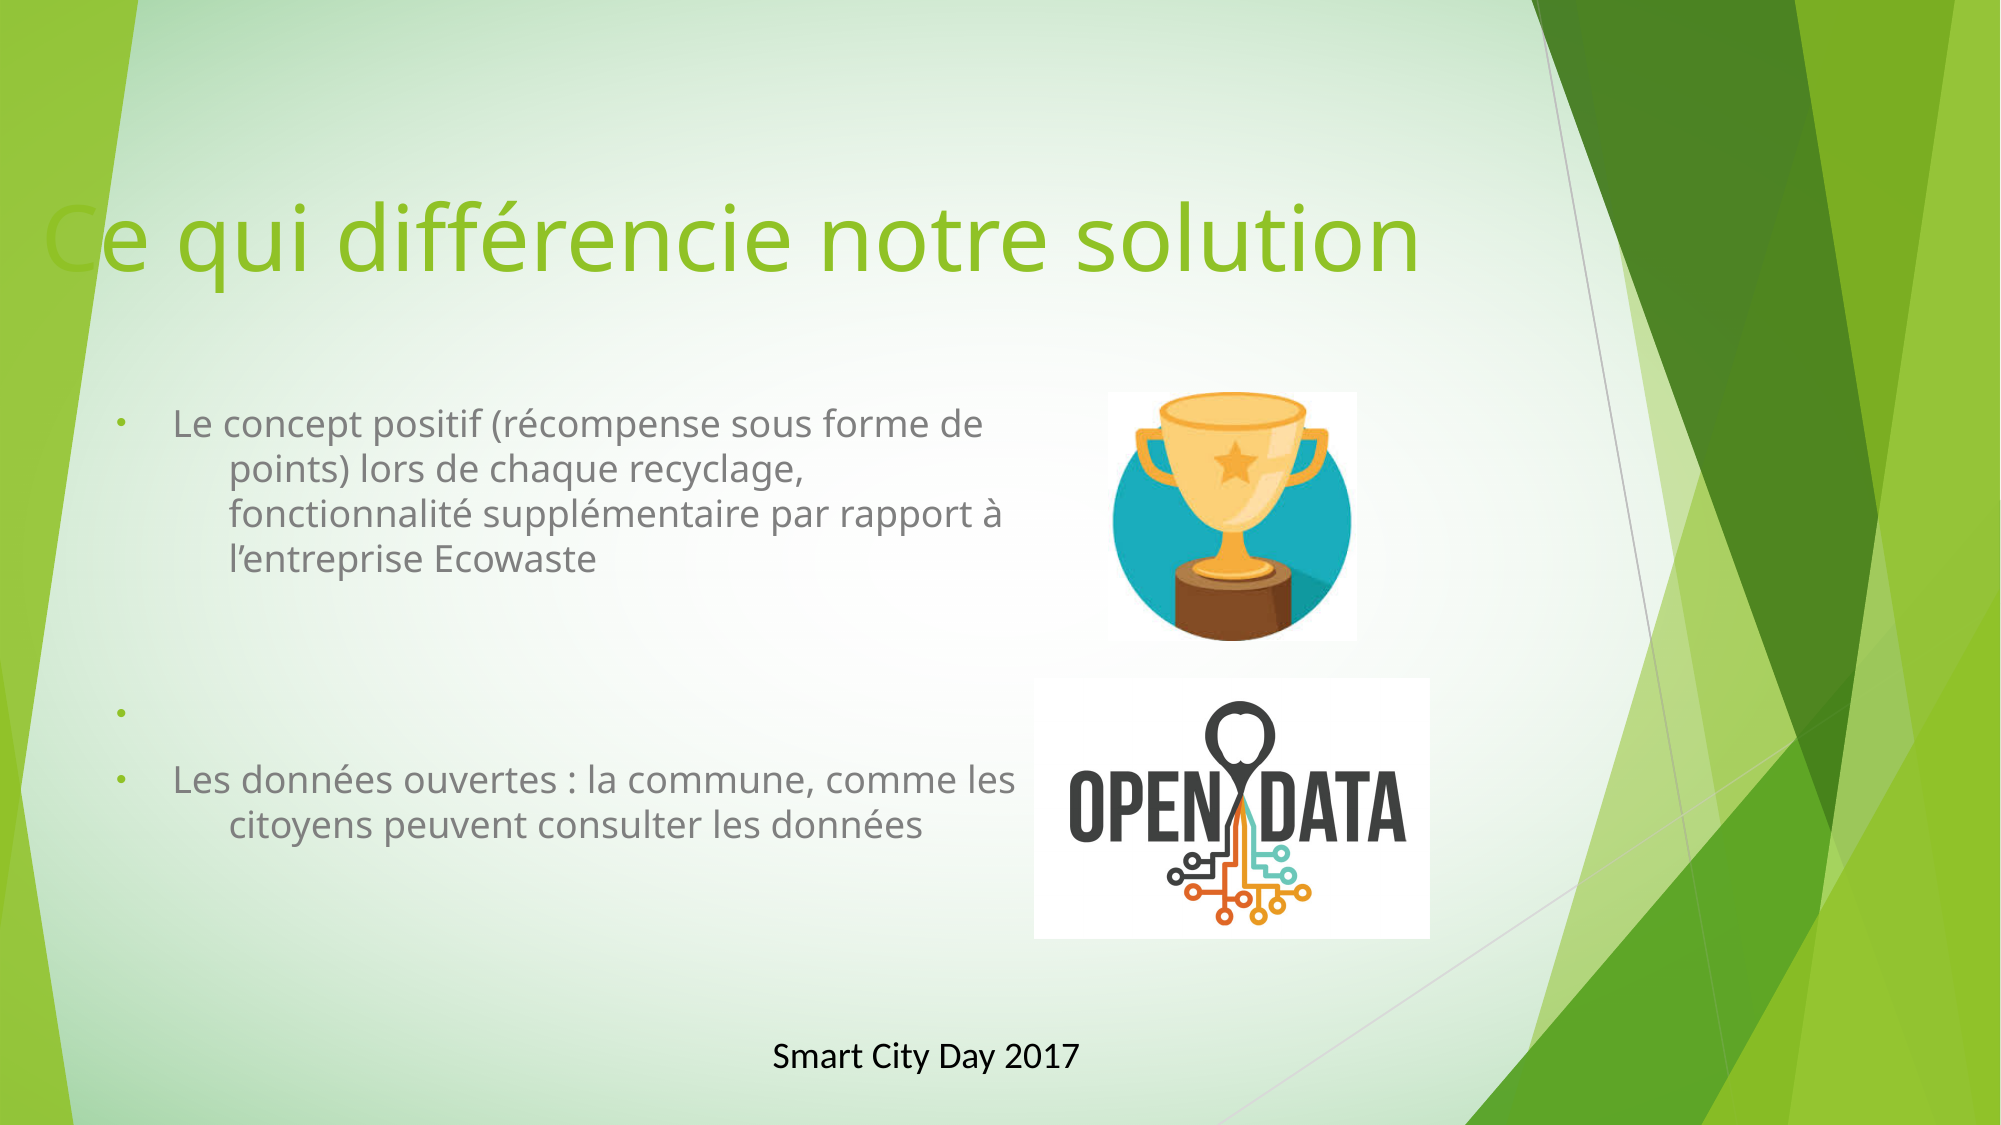

# Ce qui différencie notre solution
Le concept positif (récompense sous forme de points) lors de chaque recyclage, fonctionnalité supplémentaire par rapport à l’entreprise Ecowaste
Les données ouvertes : la commune, comme les citoyens peuvent consulter les données
Smart City Day 2017